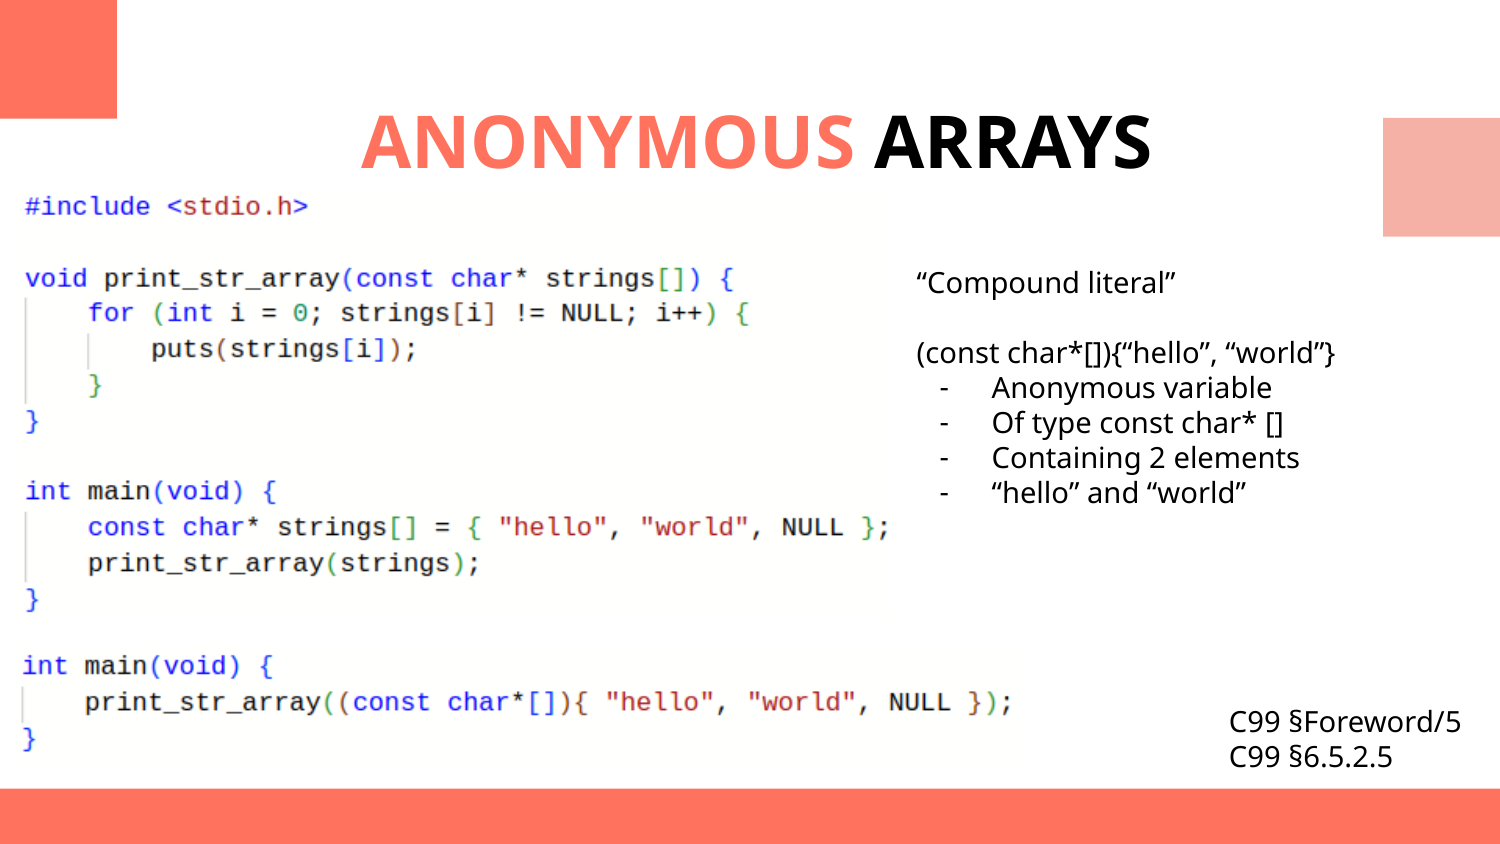

# ANONYMOUS ARRAYS
“Compound literal”
(const char*[]){“hello”, “world”}
Anonymous variable
Of type const char* []
Containing 2 elements
“hello” and “world”
C99 §Foreword/5
C99 §6.5.2.5